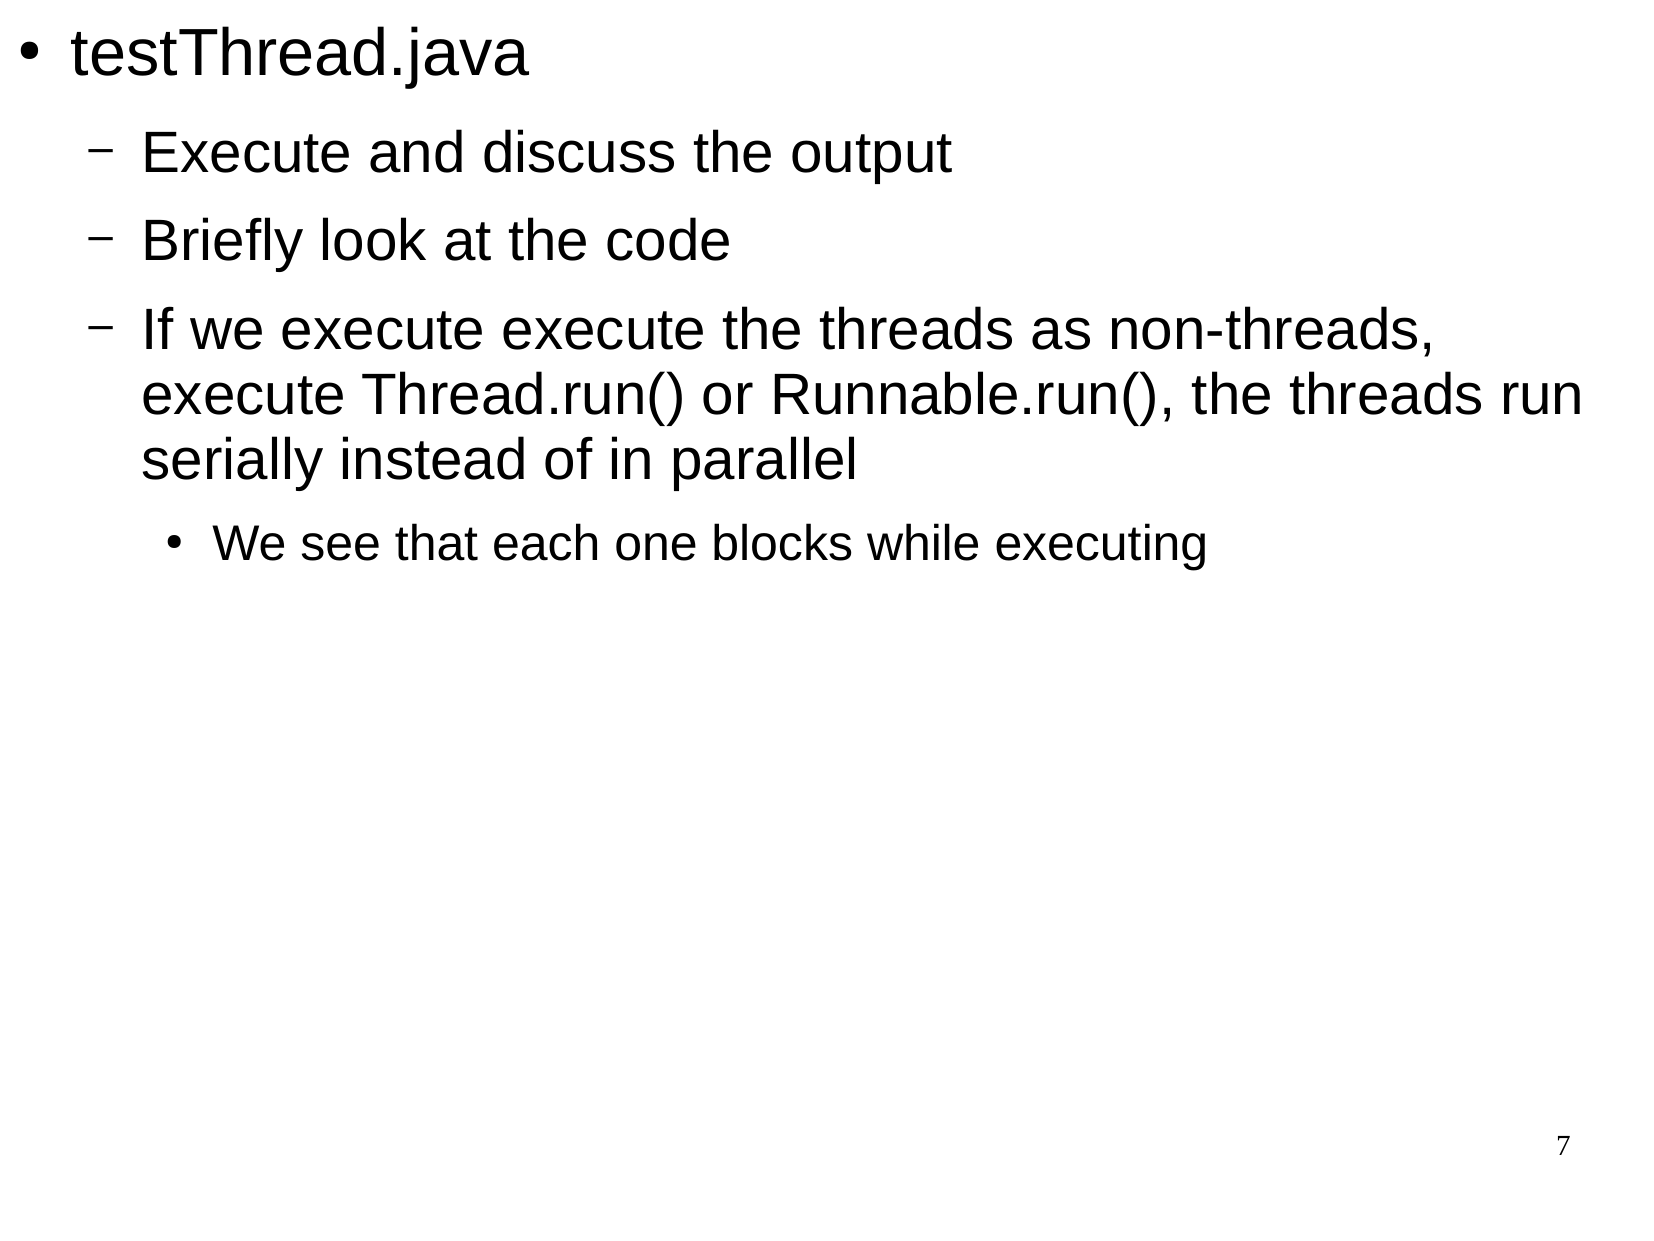

# testThread.java
Execute and discuss the output
Briefly look at the code
If we execute execute the threads as non-threads, execute Thread.run() or Runnable.run(), the threads run serially instead of in parallel
We see that each one blocks while executing
7